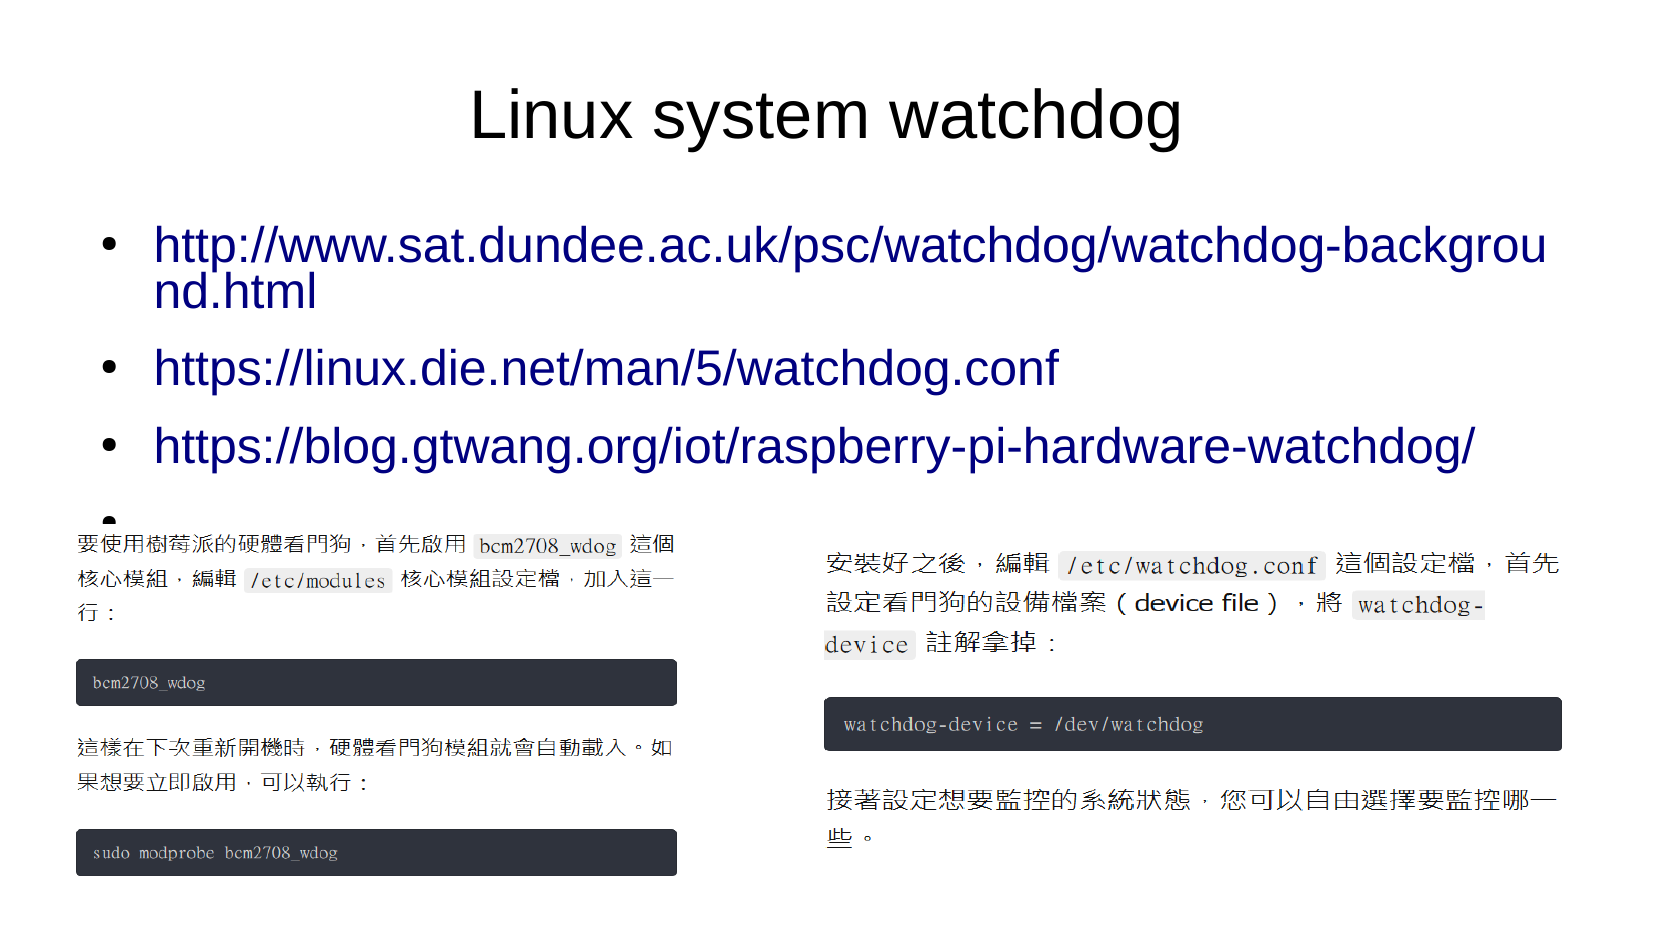

# Linux system watchdog
http://www.sat.dundee.ac.uk/psc/watchdog/watchdog-background.html
https://linux.die.net/man/5/watchdog.conf
https://blog.gtwang.org/iot/raspberry-pi-hardware-watchdog/